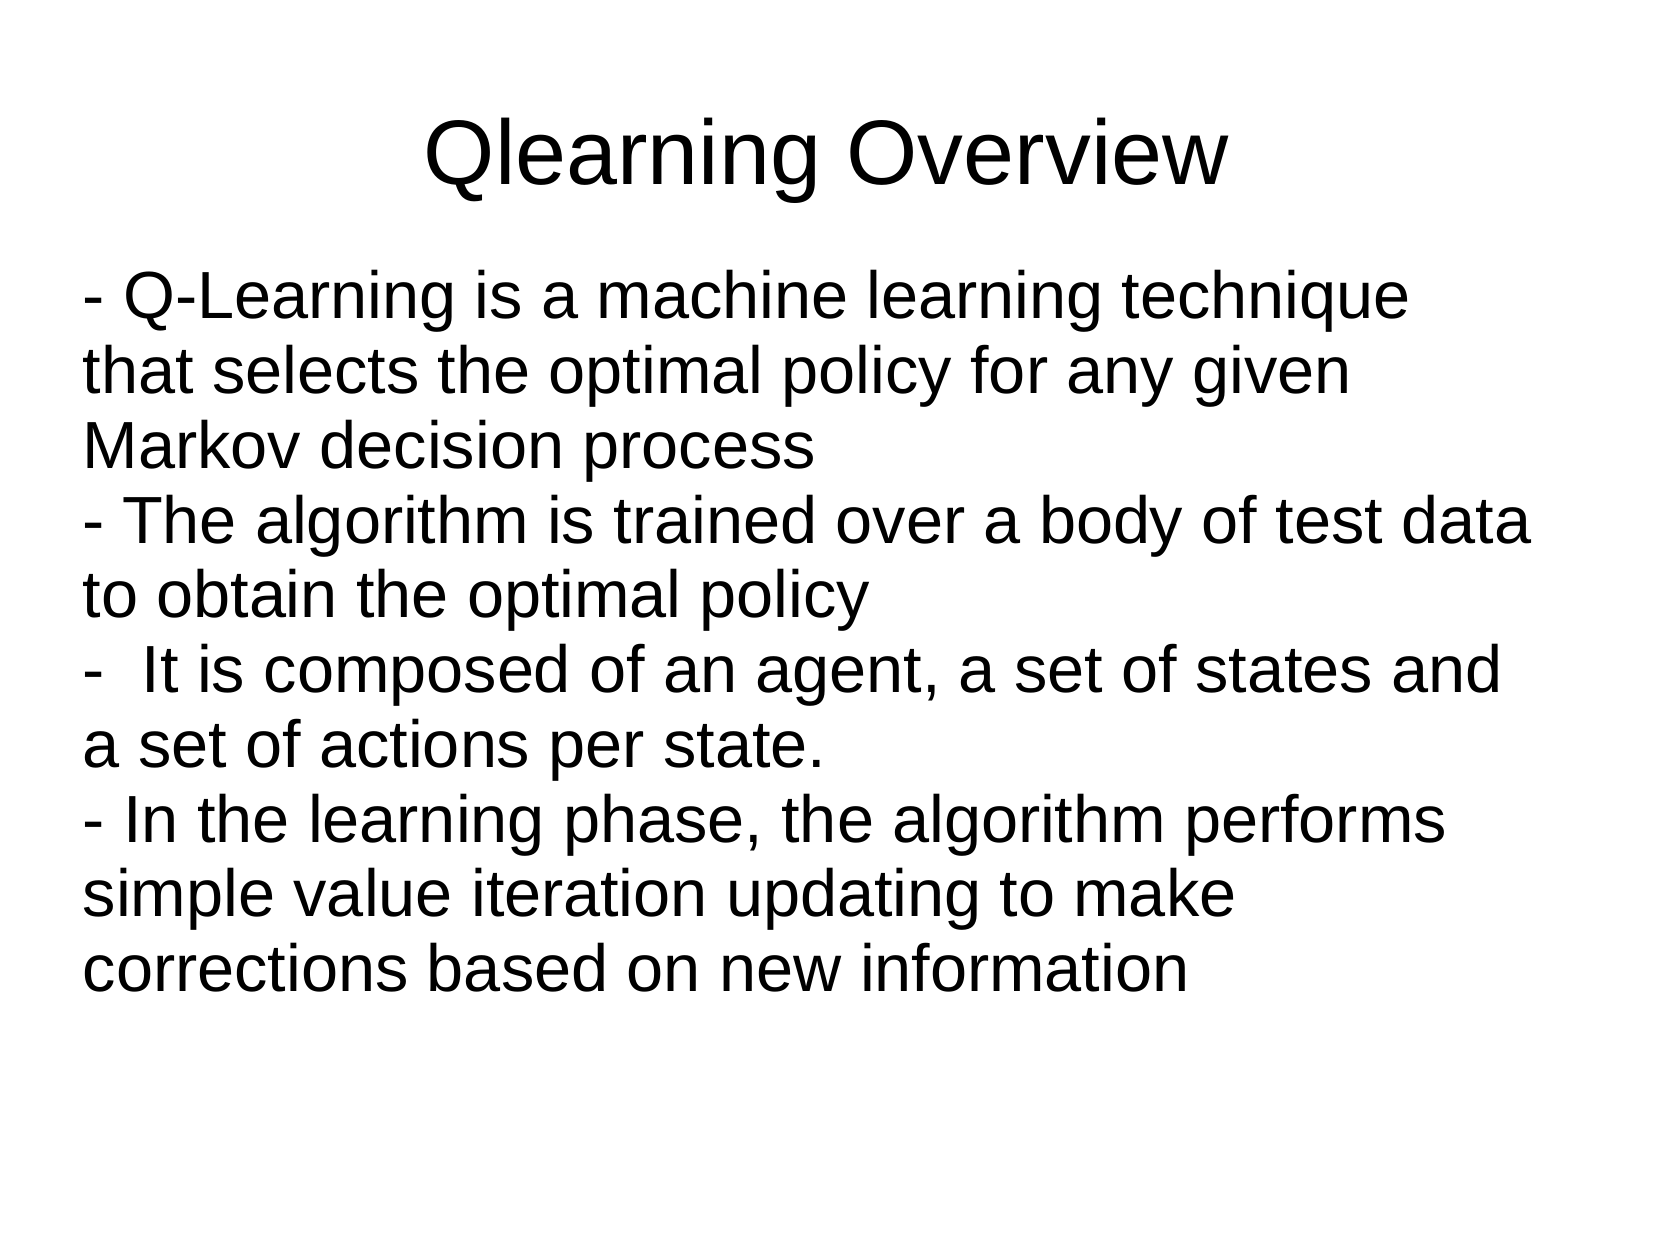

# Qlearning Overview
- Q-Learning is a machine learning technique that selects the optimal policy for any given Markov decision process
- The algorithm is trained over a body of test data to obtain the optimal policy
- It is composed of an agent, a set of states and a set of actions per state.
- In the learning phase, the algorithm performs simple value iteration updating to make corrections based on new information